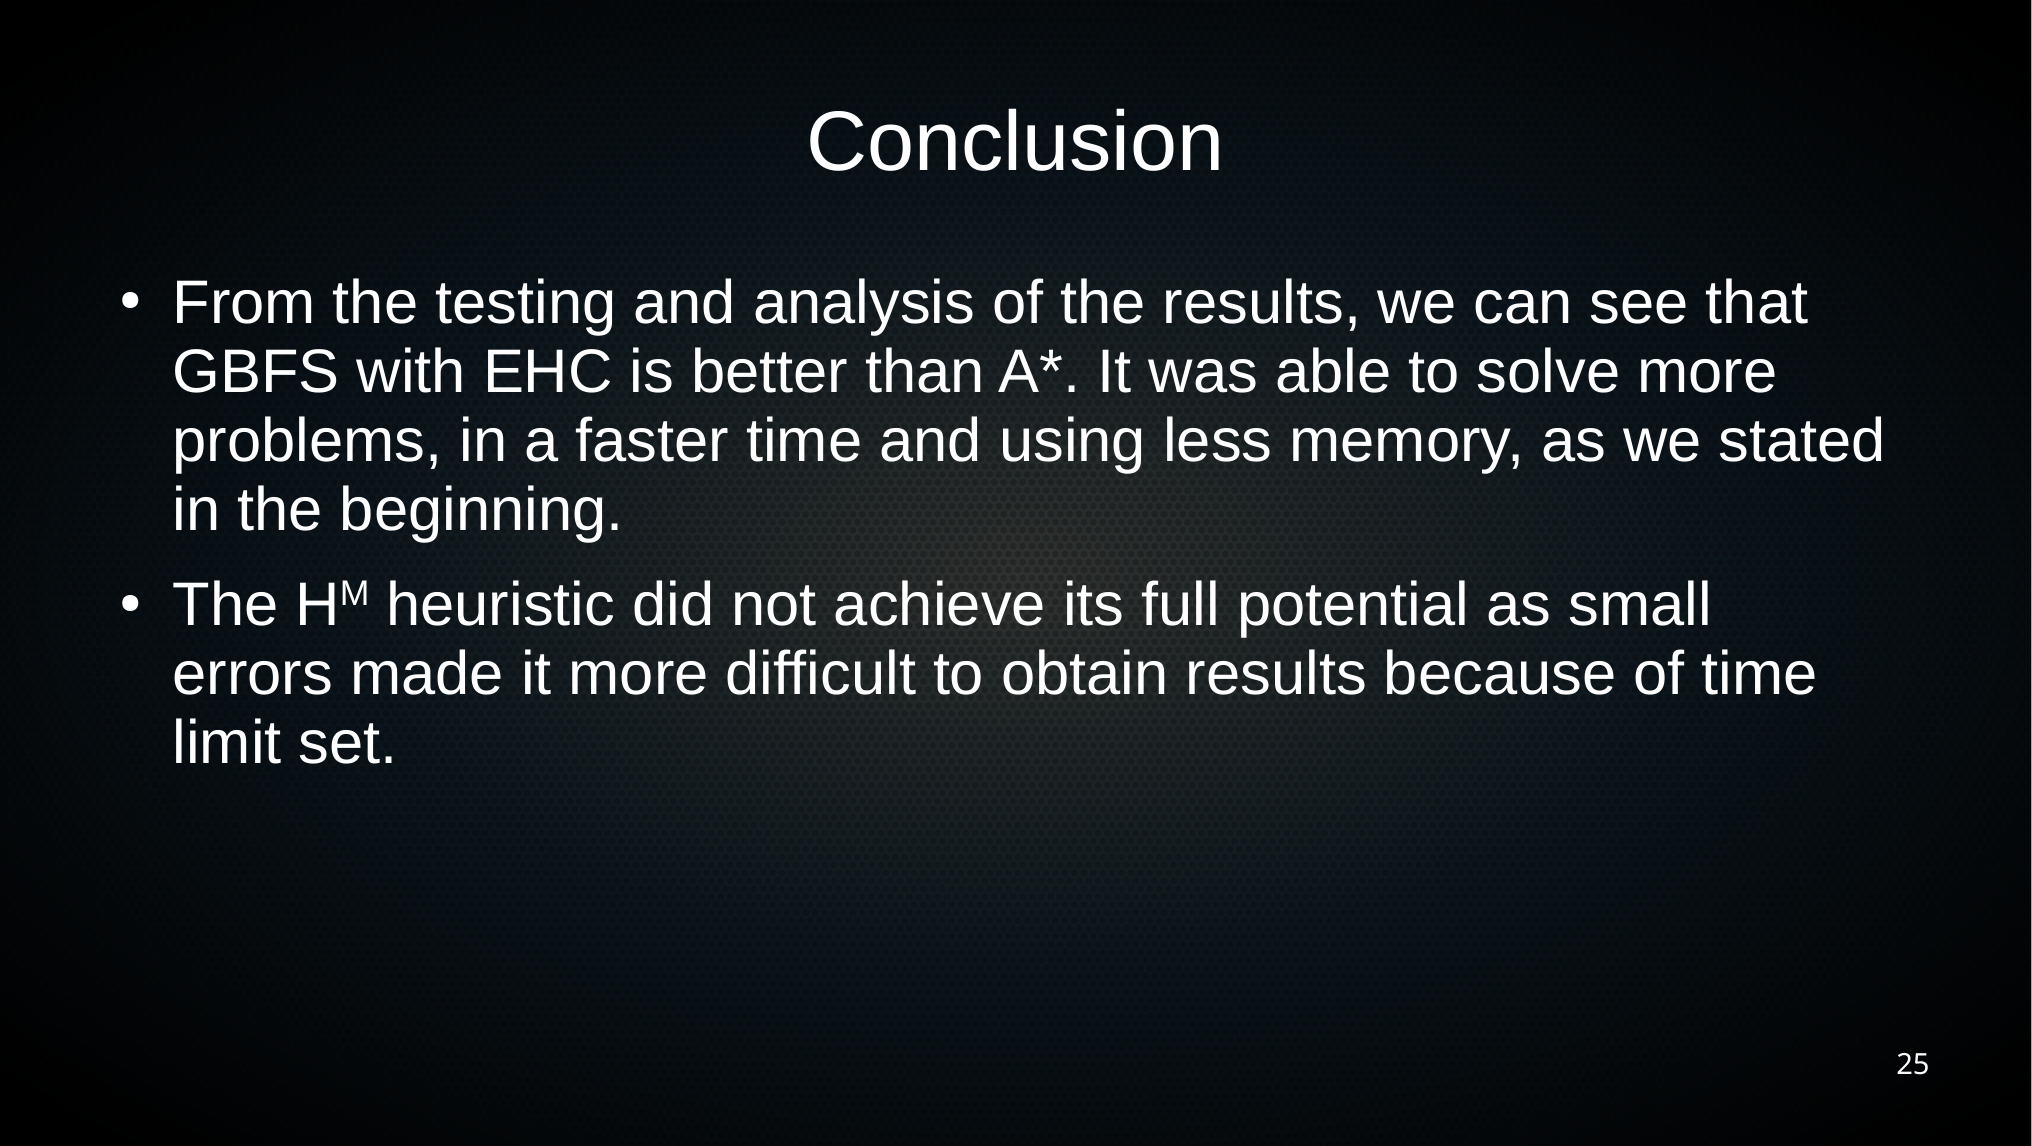

# Conclusion
From the testing and analysis of the results, we can see that GBFS with EHC is better than A*. It was able to solve more problems, in a faster time and using less memory, as we stated in the beginning.
The HM heuristic did not achieve its full potential as small errors made it more difficult to obtain results because of time limit set.
25